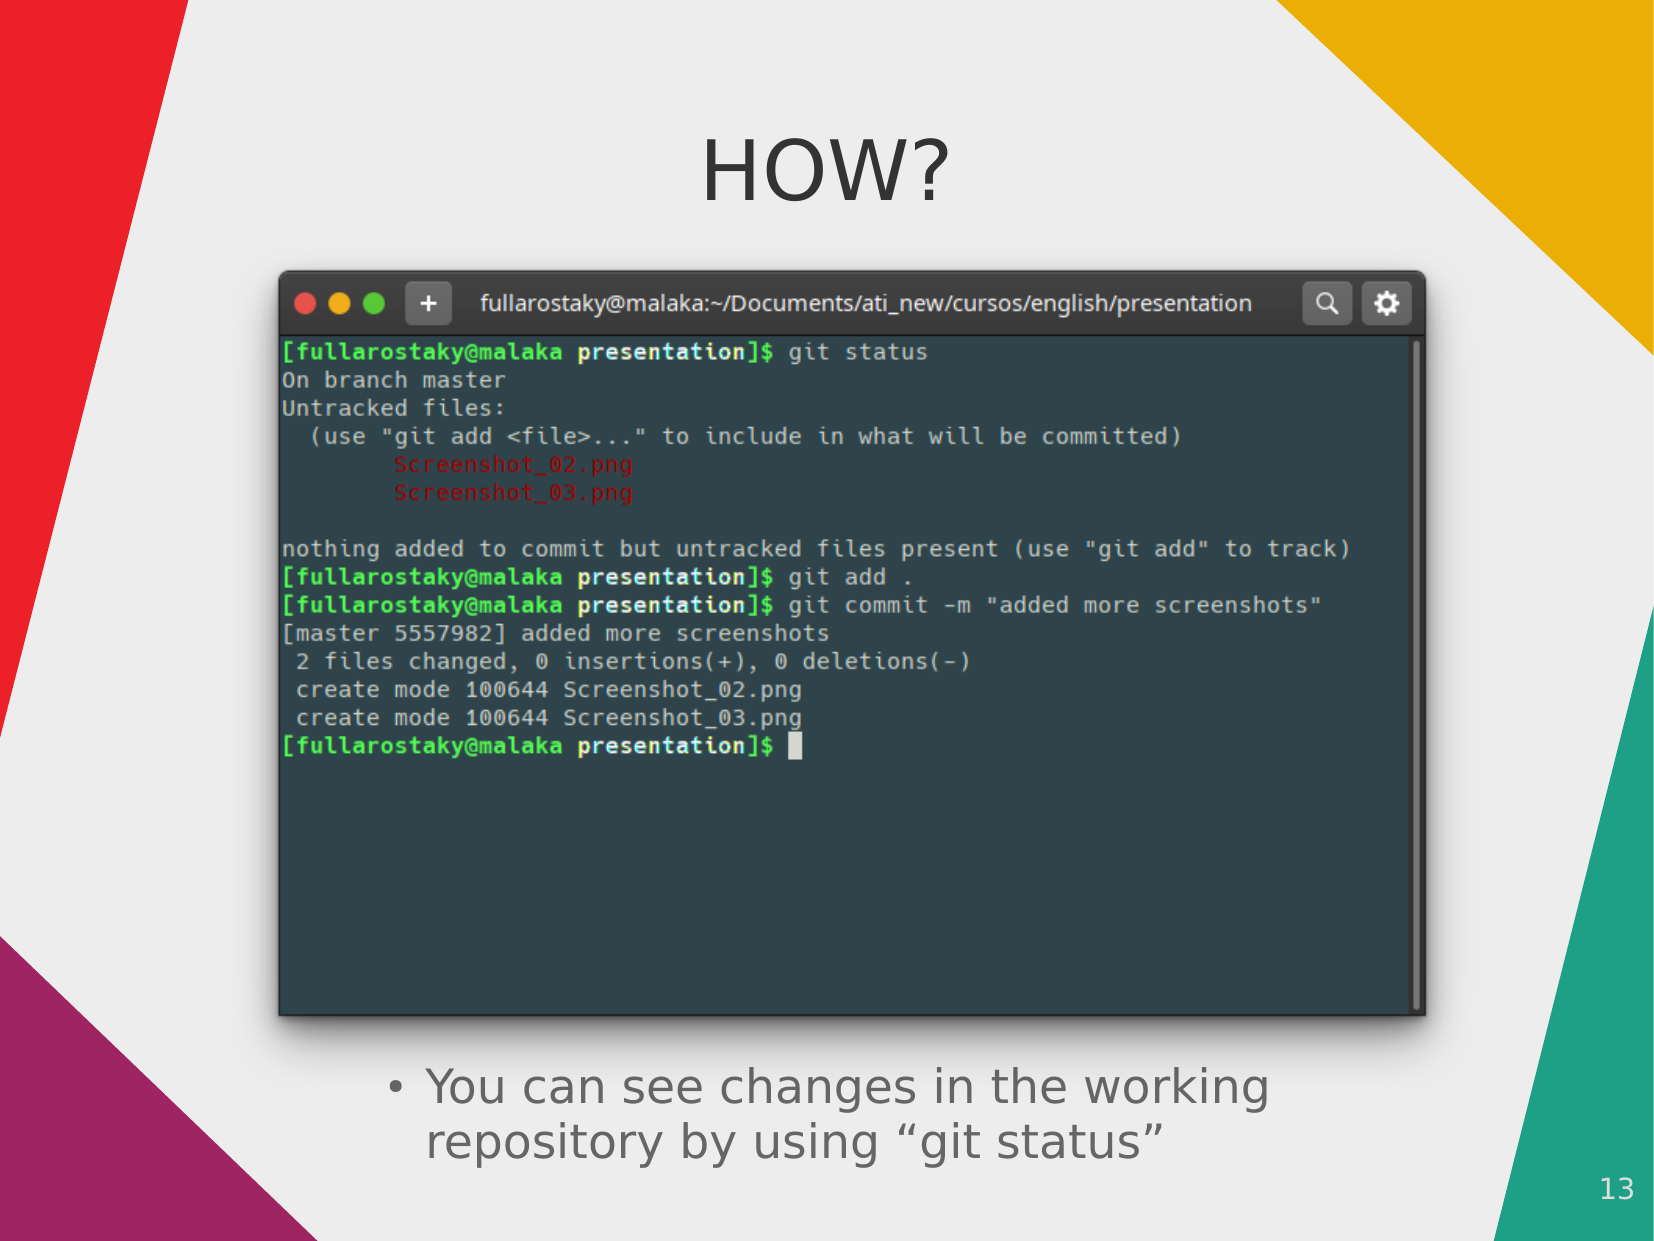

# HOW?
You can see changes in the working repository by using “git status”
13